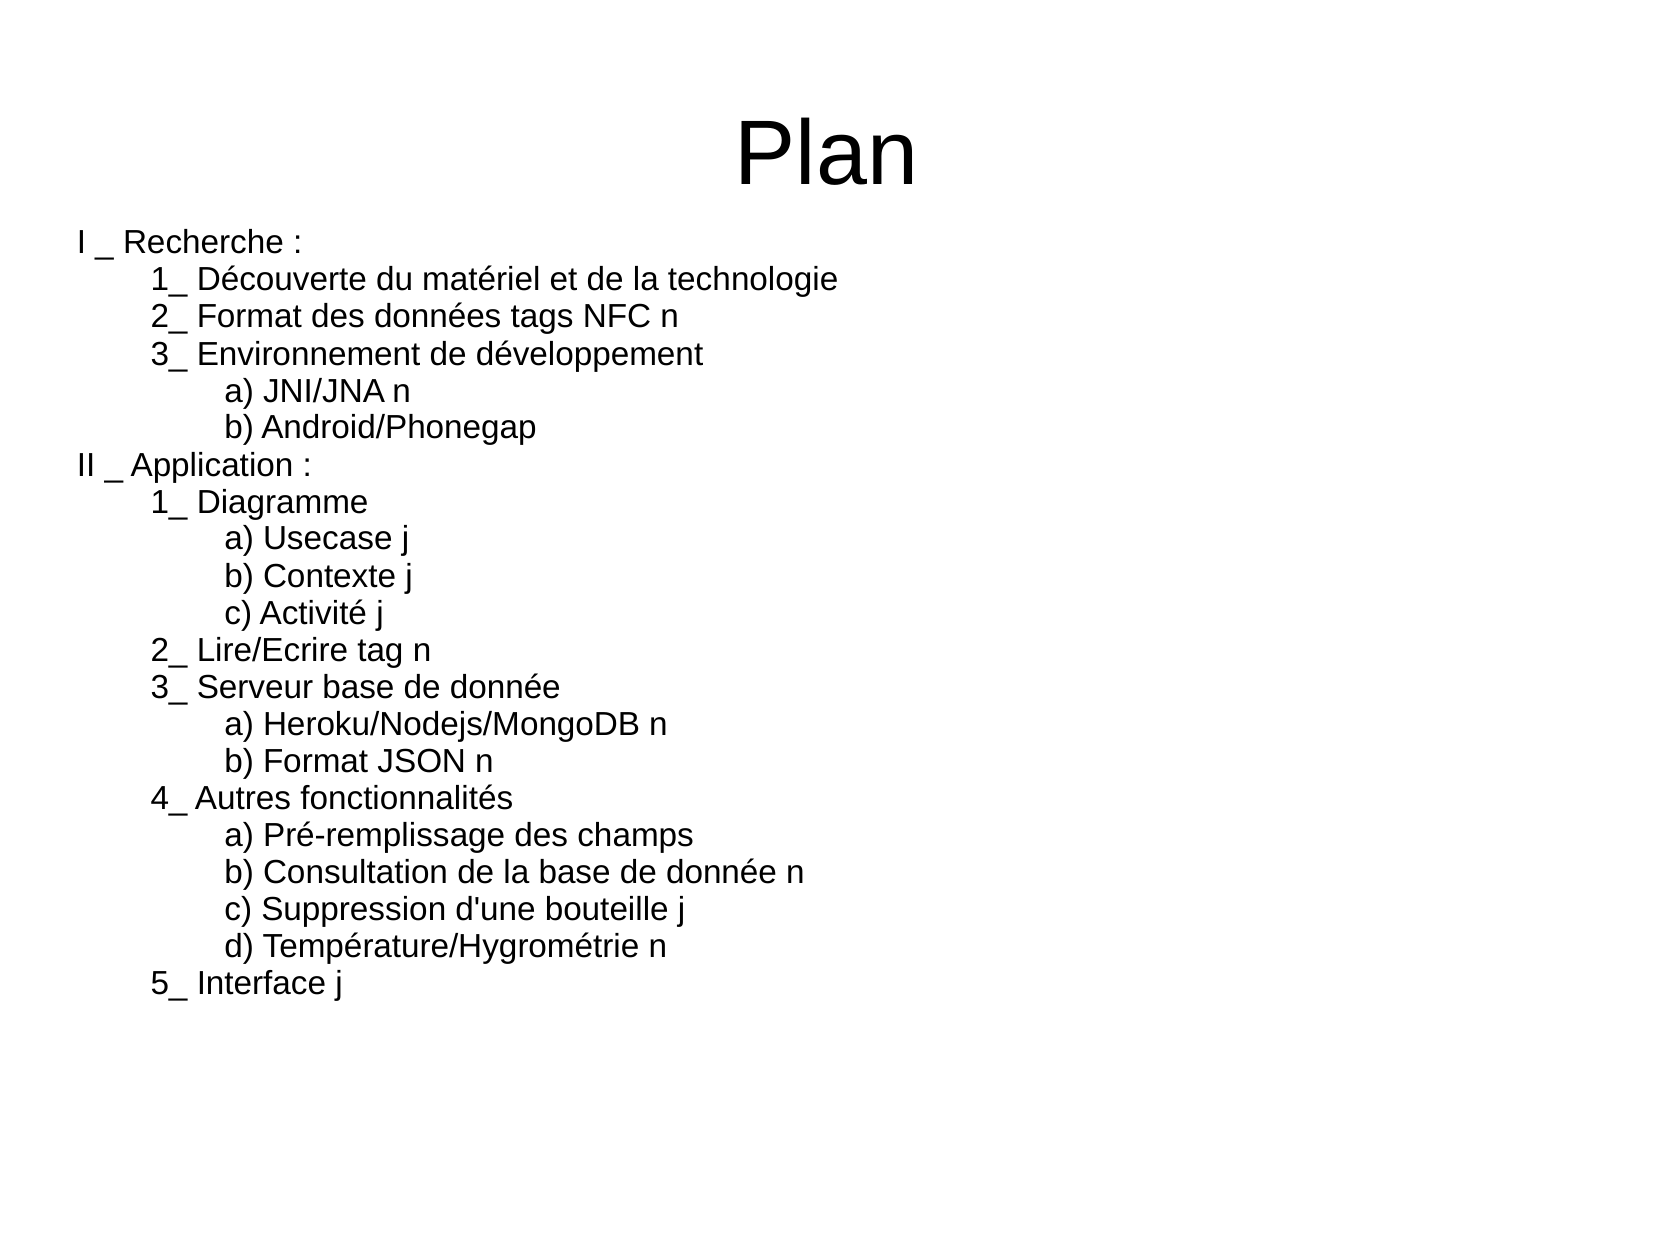

# Plan
I _ Recherche :
	1_ Découverte du matériel et de la technologie
	2_ Format des données tags NFC n
	3_ Environnement de développement
		a) JNI/JNA n
		b) Android/Phonegap
II _ Application :
	1_ Diagramme
		a) Usecase j
		b) Contexte j
		c) Activité j
	2_ Lire/Ecrire tag n
	3_ Serveur base de donnée
		a) Heroku/Nodejs/MongoDB n
		b) Format JSON n
	4_ Autres fonctionnalités
		a) Pré-remplissage des champs
		b) Consultation de la base de donnée n
		c) Suppression d'une bouteille j
		d) Température/Hygrométrie n
	5_ Interface j